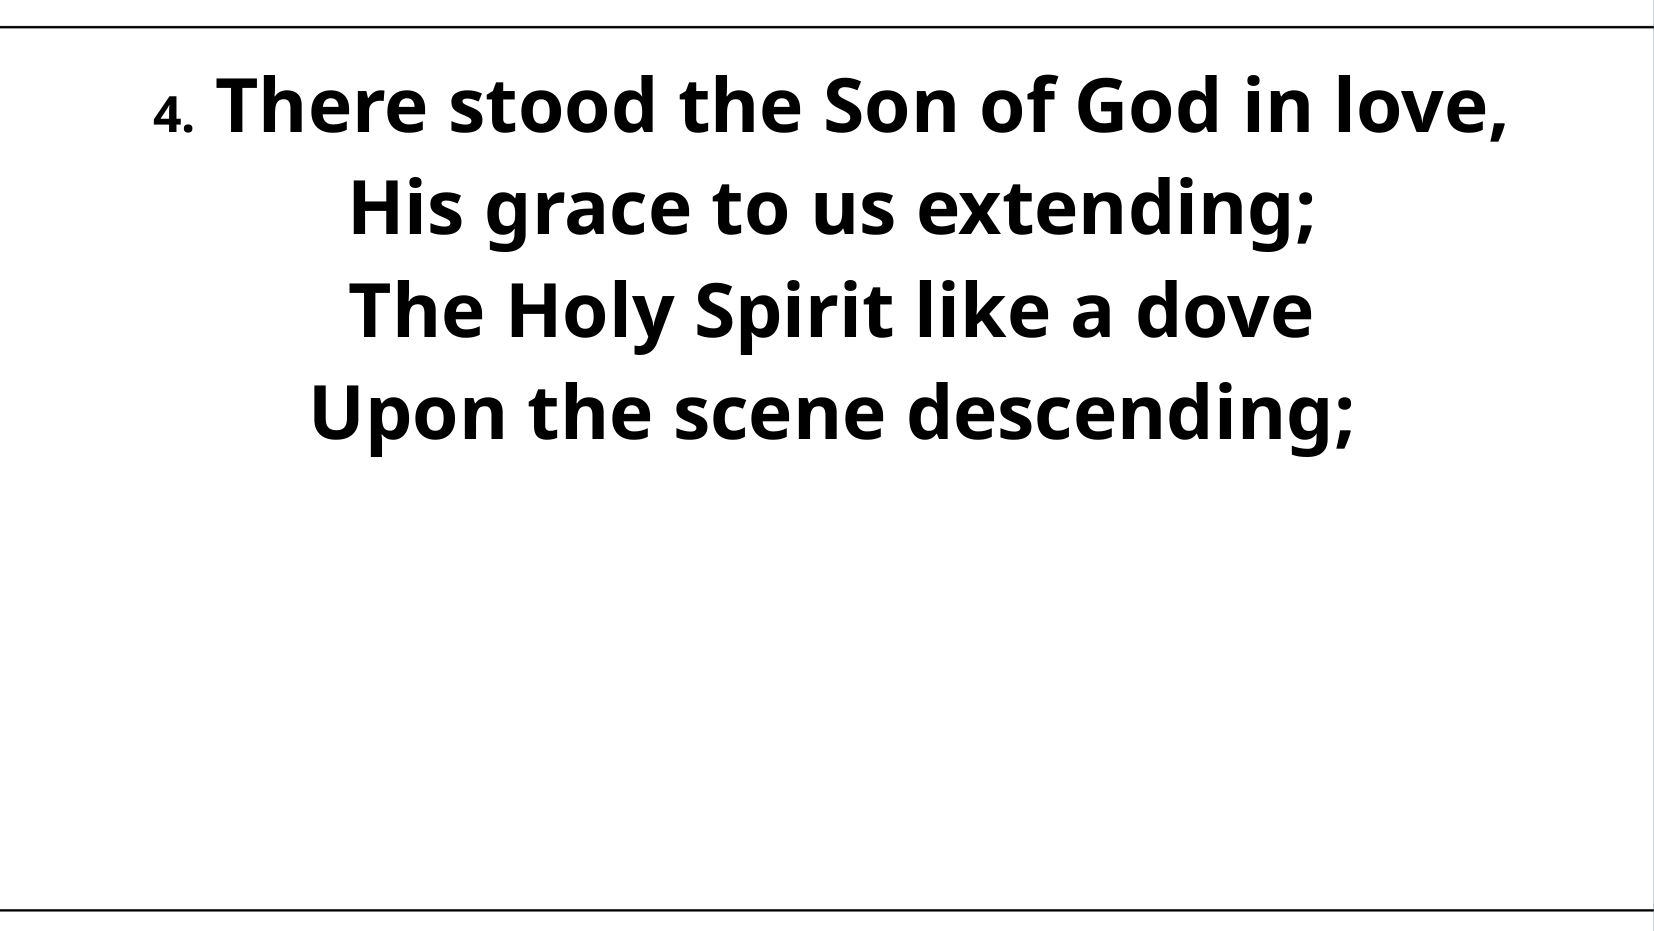

4. There stood the Son of God in love,
His grace to us extending;
The Holy Spirit like a dove
Upon the scene descending;